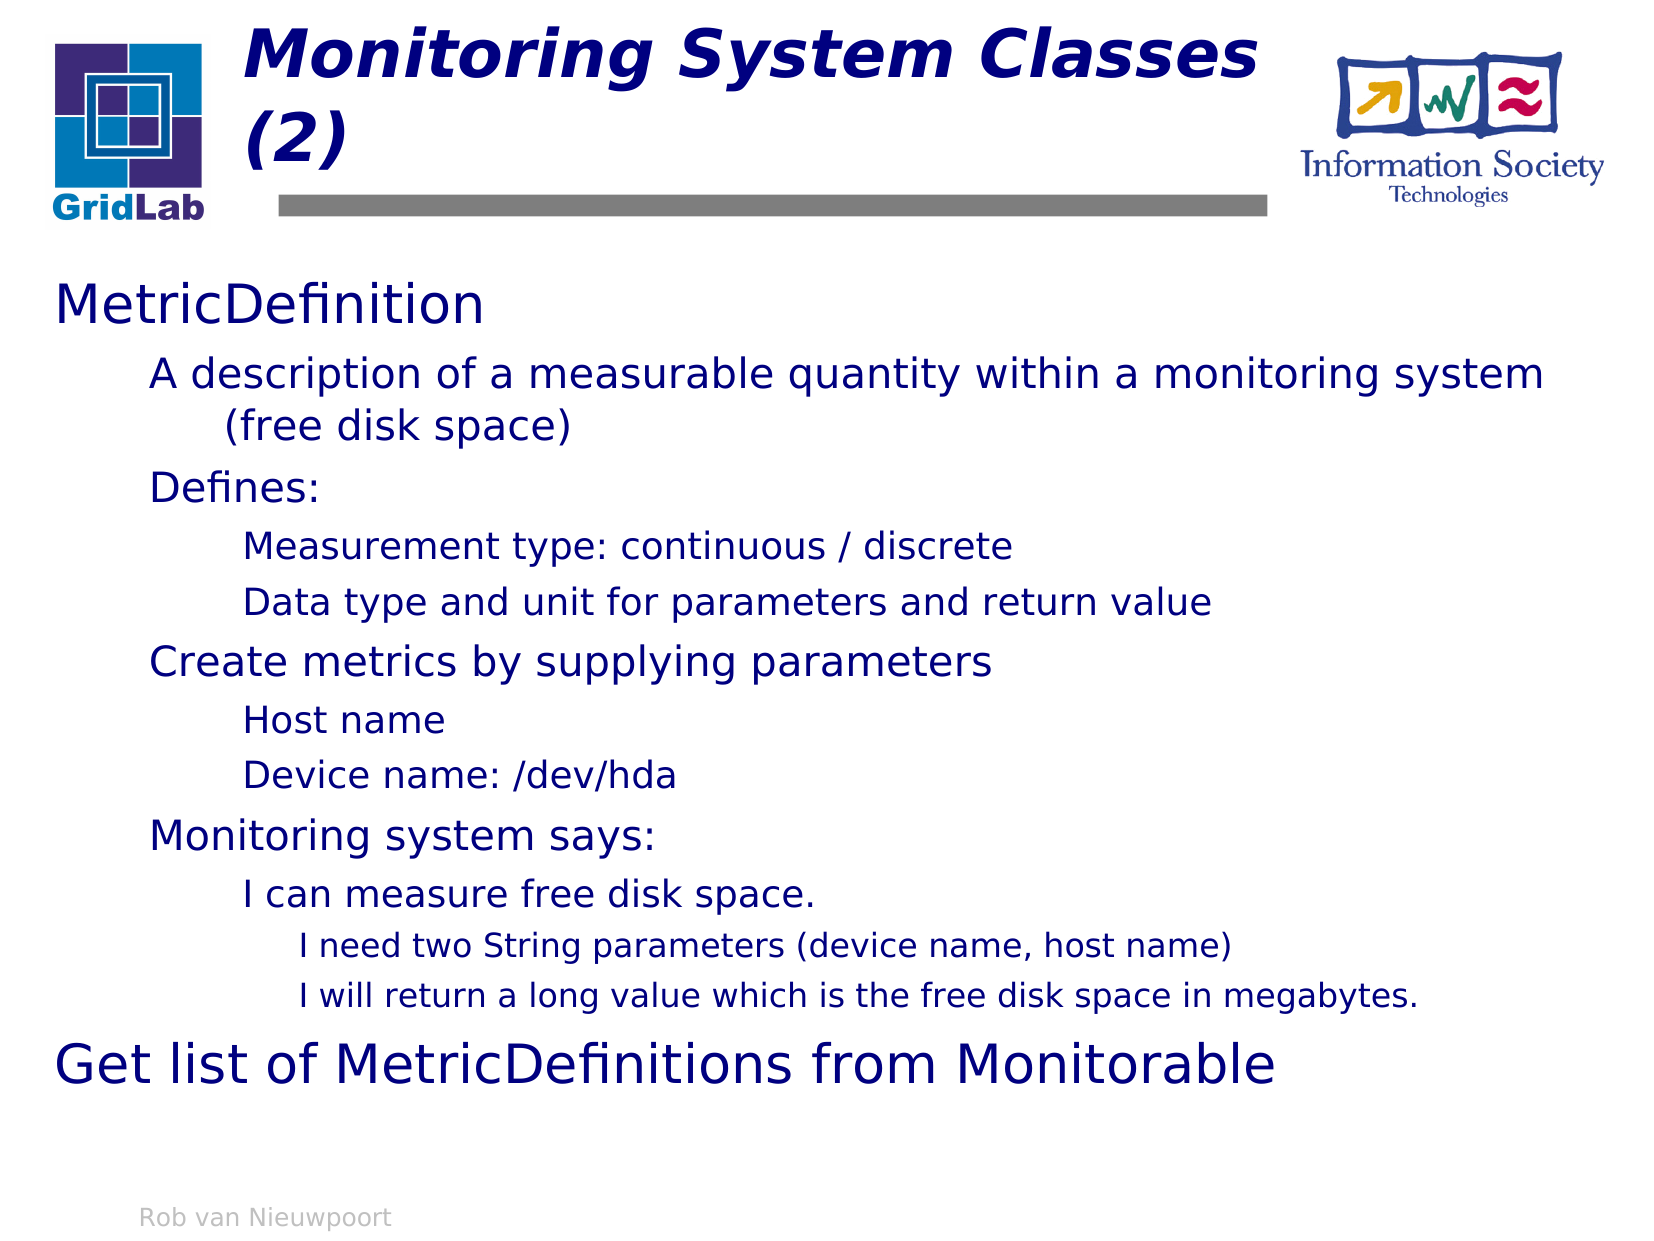

# Monitoring System Classes (2)
MetricDefinition
A description of a measurable quantity within a monitoring system (free disk space)
Defines:
Measurement type: continuous / discrete
Data type and unit for parameters and return value
Create metrics by supplying parameters
Host name
Device name: /dev/hda
Monitoring system says:
I can measure free disk space.
I need two String parameters (device name, host name)
I will return a long value which is the free disk space in megabytes.
Get list of MetricDefinitions from Monitorable